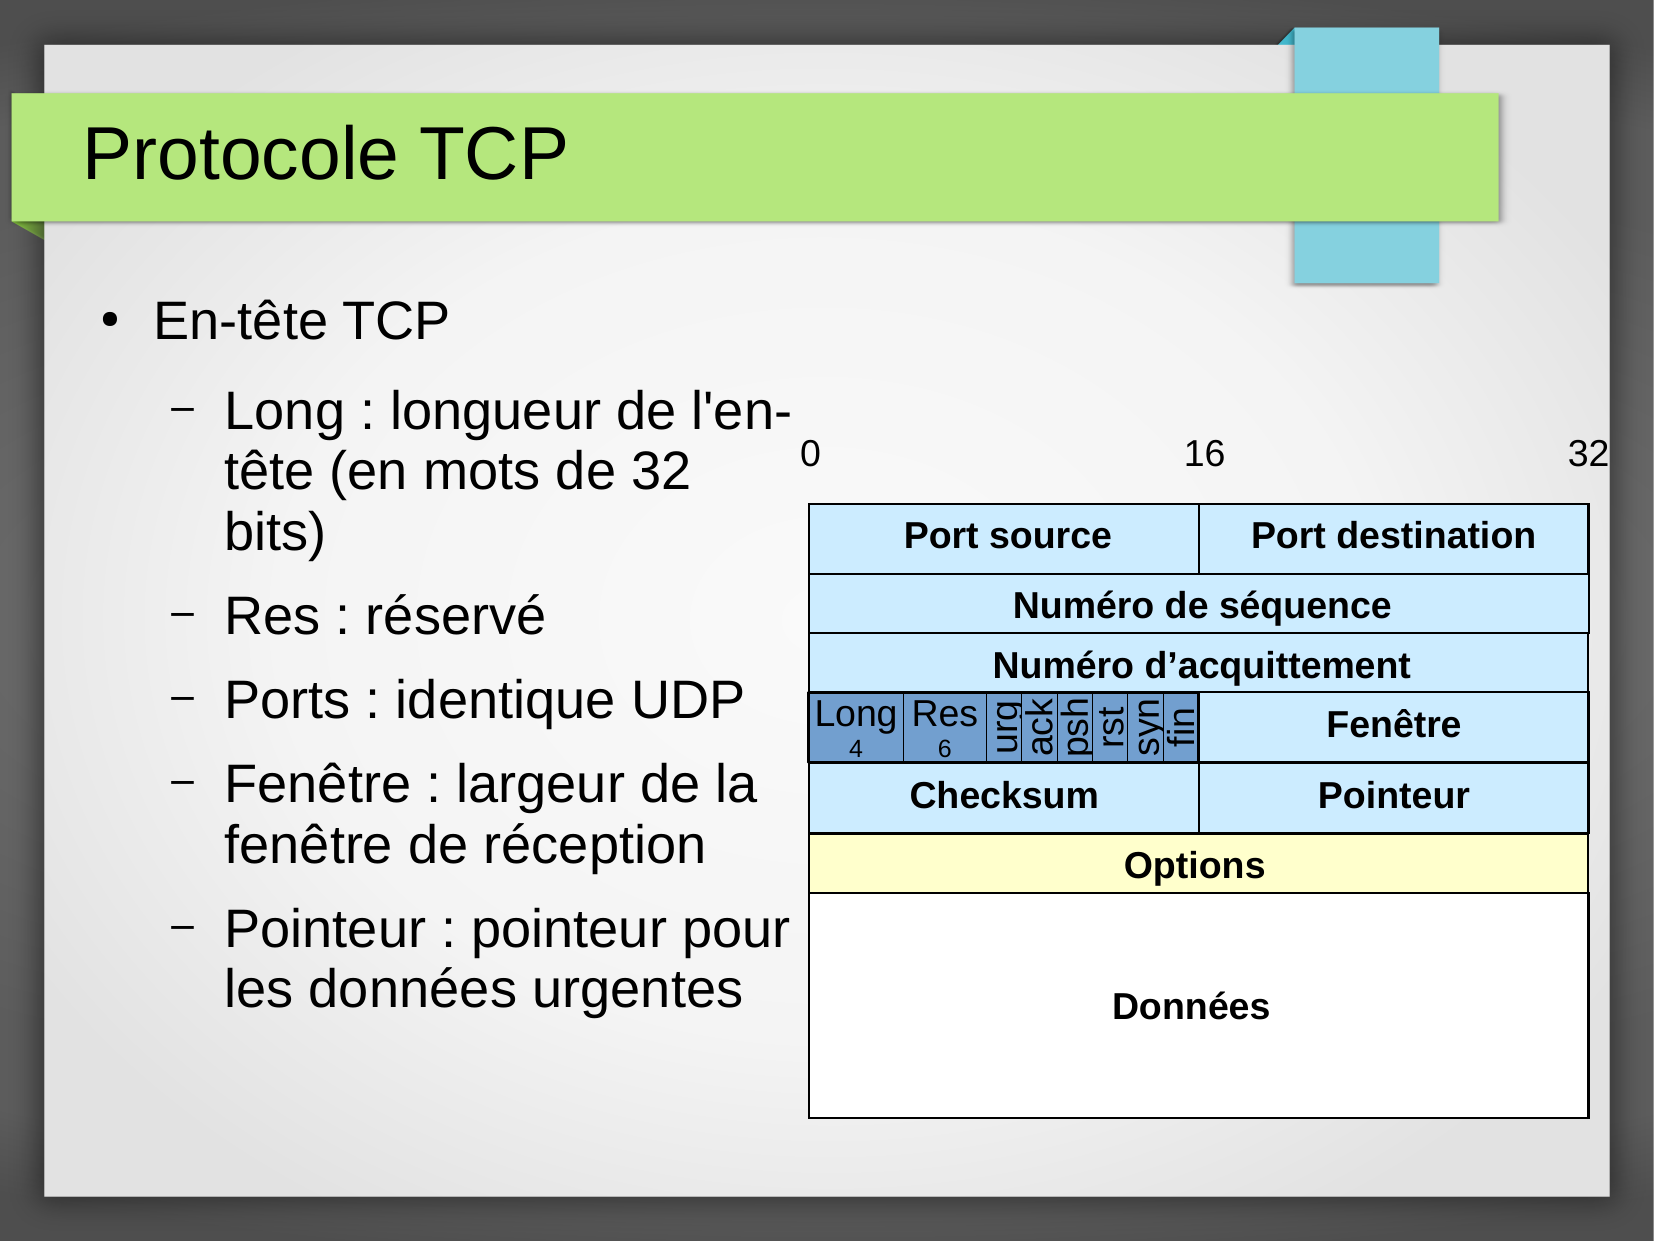

# Protocole TCP
En-tête TCP
Long : longueur de l'en-tête (en mots de 32 bits)
Res : réservé
Ports : identique UDP
Fenêtre : largeur de la fenêtre de réception
Pointeur : pointeur pour les données urgentes
0
16
32
Port source
Port destination
Numéro de séquence
Numéro d’acquittement
Long
4
Fenêtre
Res
6
urg
ack
psh
rst
syn
fin
Checksum
Pointeur
Options
Données